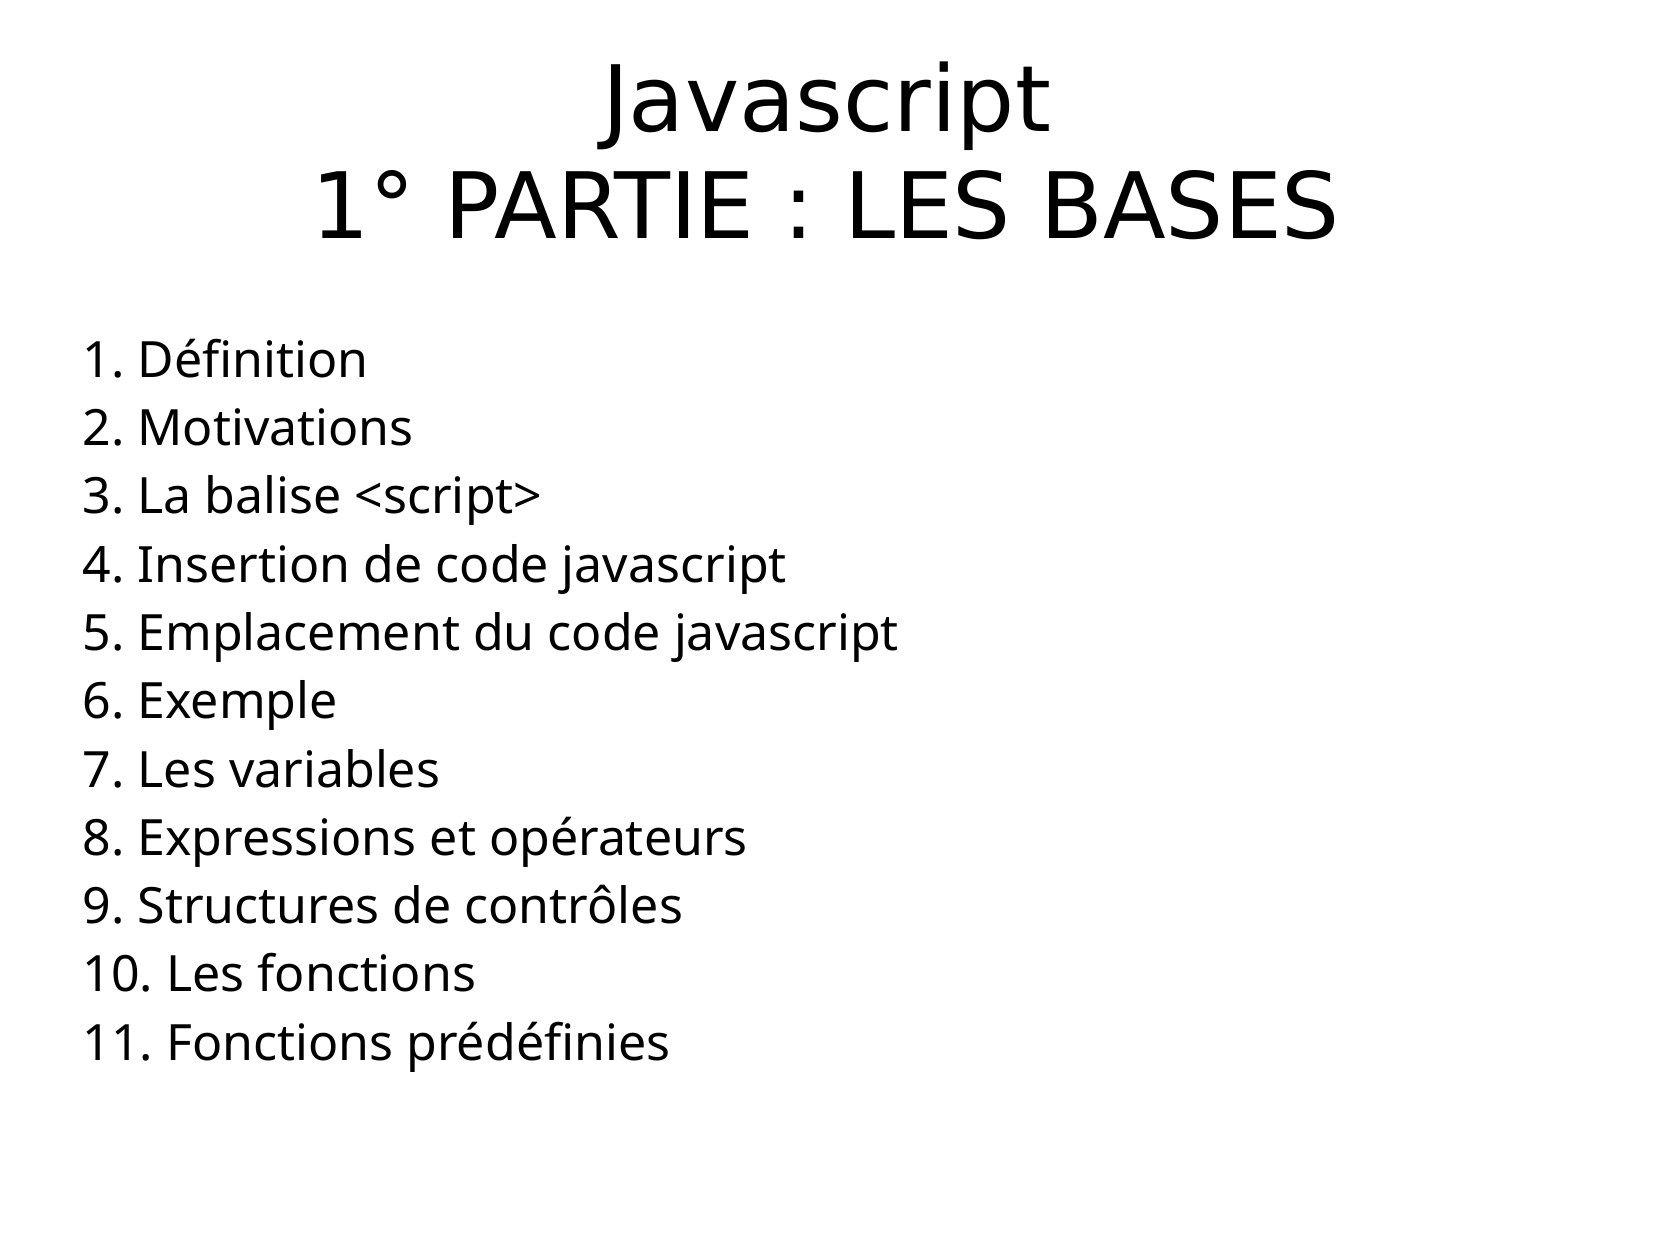

# Javascript 1° PARTIE : LES BASES
1. Définition
2. Motivations
3. La balise <script>
4. Insertion de code javascript
5. Emplacement du code javascript
6. Exemple
7. Les variables
8. Expressions et opérateurs
9. Structures de contrôles
10. Les fonctions
11. Fonctions prédéfinies